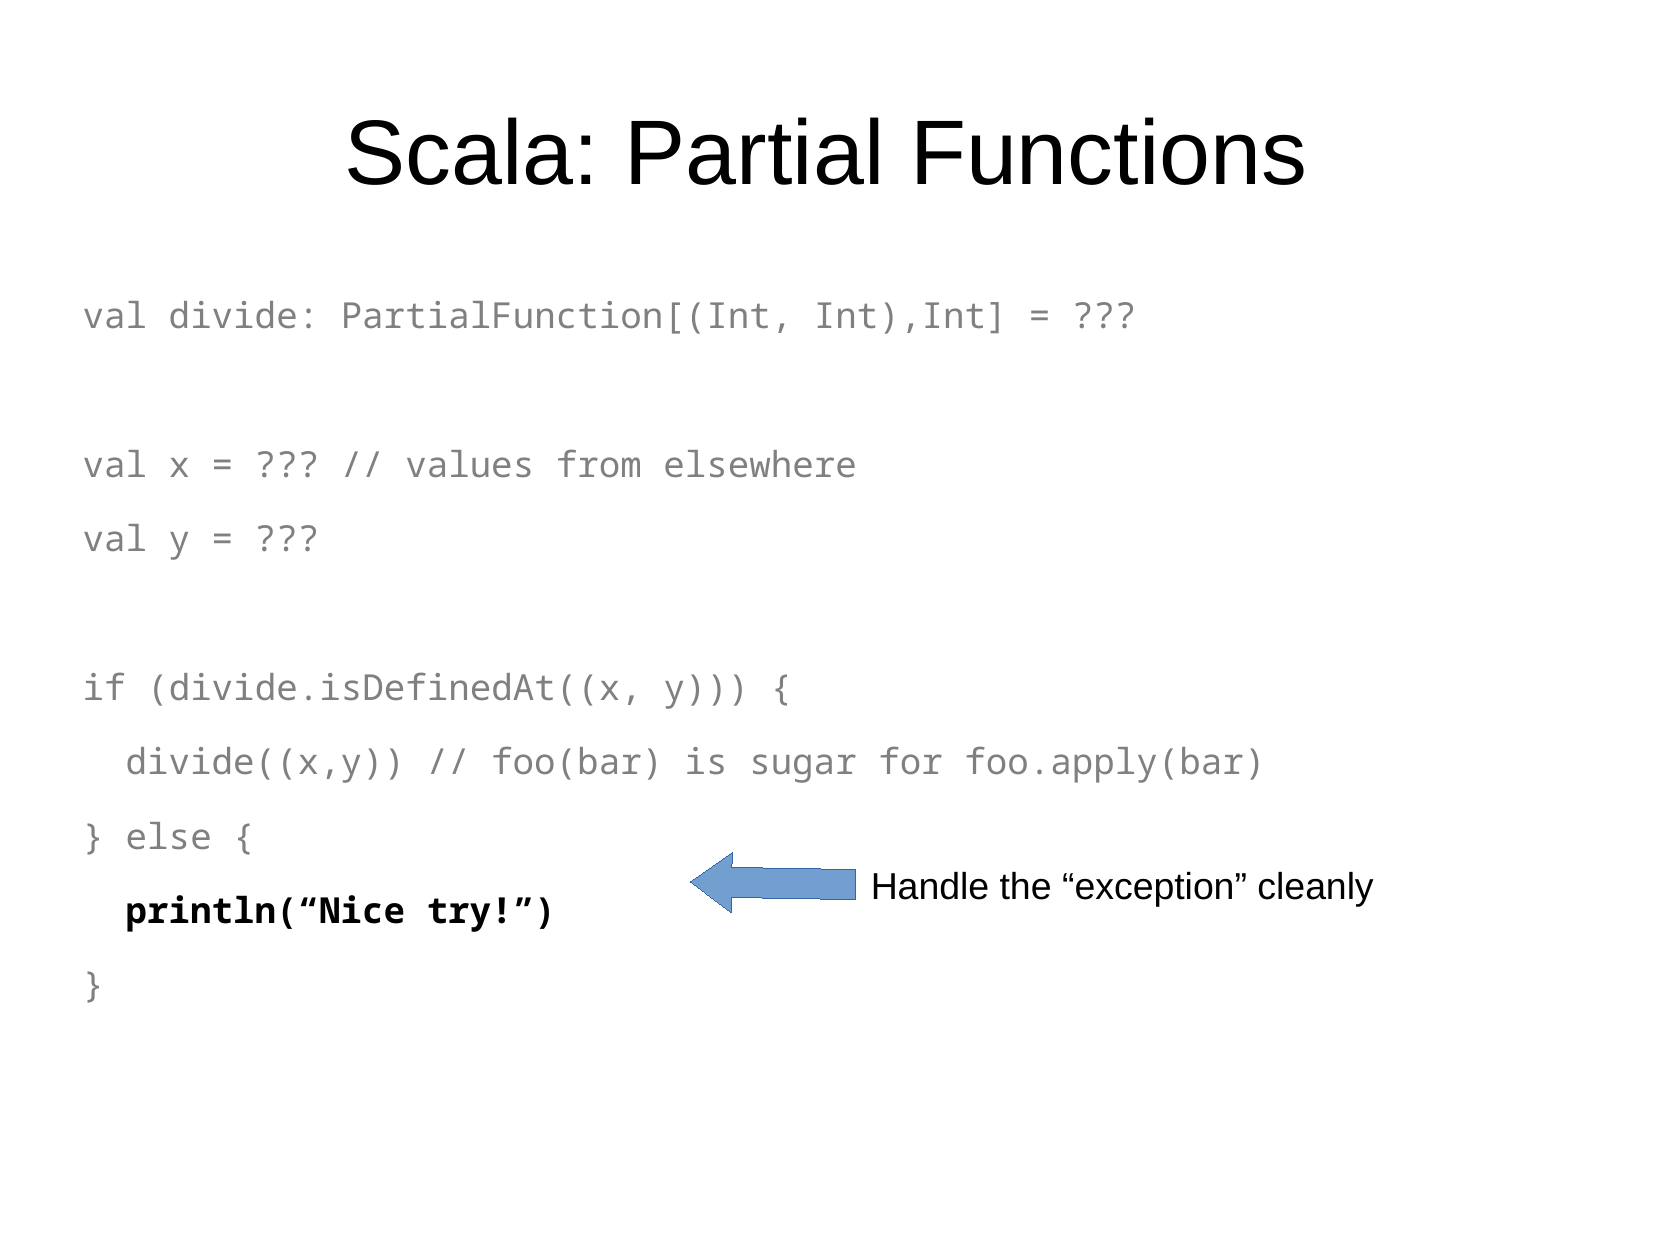

# Scala: Partial Functions
val divide: PartialFunction[(Int, Int),Int] = ???
val x = ??? // values from elsewhere
val y = ???
if (divide.isDefinedAt((x, y))) {
 divide((x,y)) // foo(bar) is sugar for foo.apply(bar)
} else {
 println(“Nice try!”)
}
Handle the “exception” cleanly